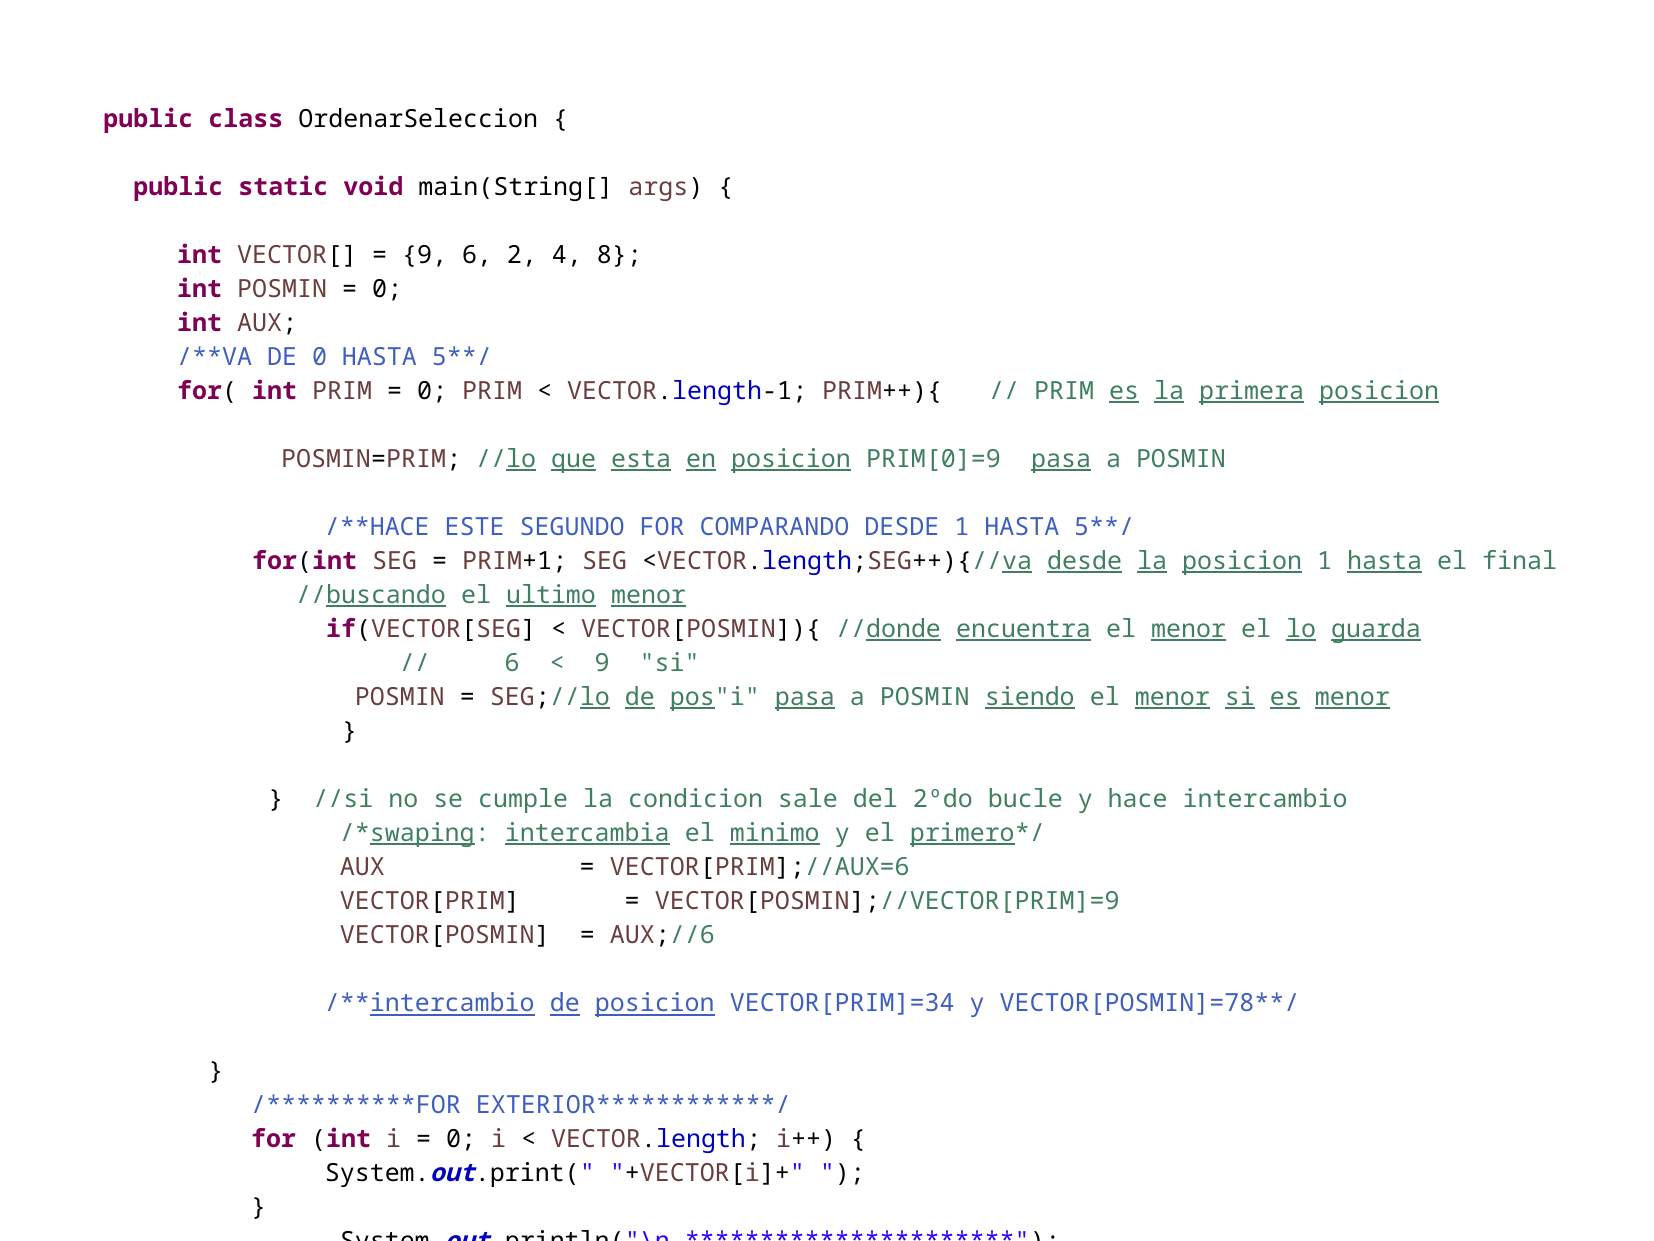

public class OrdenarSeleccion {
 public static void main(String[] args) {
	int VECTOR[] = {9, 6, 2, 4, 8};
	int POSMIN = 0;
	int AUX;
	/**VA DE 0 HASTA 5**/
	for( int PRIM = 0; PRIM < VECTOR.length-1; PRIM++){	// PRIM es la primera posicion
		 POSMIN=PRIM; //lo que esta en posicion PRIM[0]=9 pasa a POSMIN
			/**HACE ESTE SEGUNDO FOR COMPARANDO DESDE 1 HASTA 5**/
	 for(int SEG = PRIM+1; SEG <VECTOR.length;SEG++){//va desde la posicion 1 hasta el final
 		 //buscando el ultimo menor
		 if(VECTOR[SEG] < VECTOR[POSMIN]){ //donde encuentra el menor el lo guarda
			 // 6 < 9 "si"
			 POSMIN = SEG;//lo de pos"i" pasa a POSMIN siendo el menor si es menor
	 }
 } //si no se cumple la condicion sale del 2ºdo bucle y hace intercambio
			 /*swaping: intercambia el minimo y el primero*/
			 AUX = VECTOR[PRIM];//AUX=6
			 VECTOR[PRIM] = VECTOR[POSMIN];//VECTOR[PRIM]=9
			 VECTOR[POSMIN] = AUX;//6
			/**intercambio de posicion VECTOR[PRIM]=34 y VECTOR[POSMIN]=78**/
 }
		/**********FOR EXTERIOR************/
		for (int i = 0; i < VECTOR.length; i++) {
			System.out.print(" "+VECTOR[i]+" ");
		}
			 System.out.println("\n **********************");
 }
}